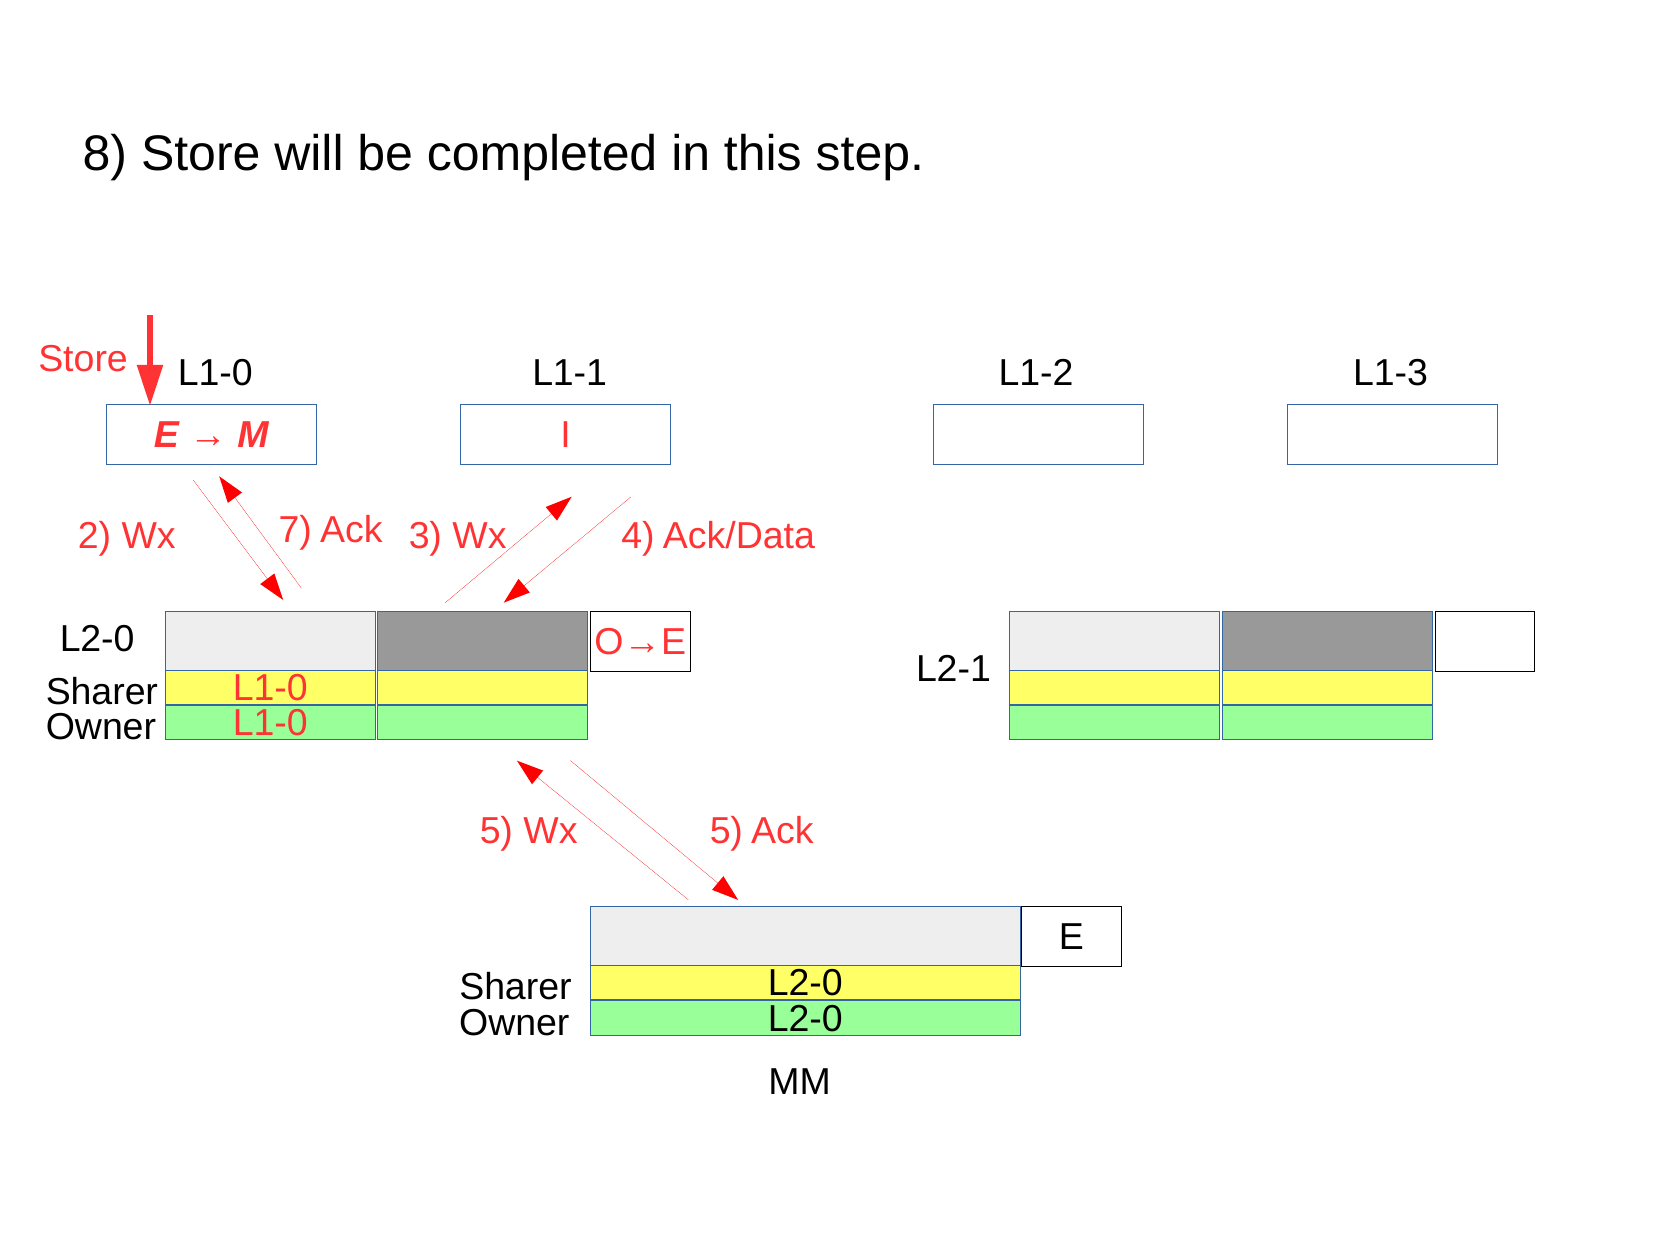

# 8) Store will be completed in this step.
Store
L1-0
L1-1
L1-2
L1-3
E → M
I
7) Ack
2) Wx
4) Ack/Data
3) Wx
L2-0
O→E
L2-1
Sharer
L1-0
Owner
L1-0
5) Wx
5) Ack
E
Sharer
L2-0
Owner
L2-0
MM